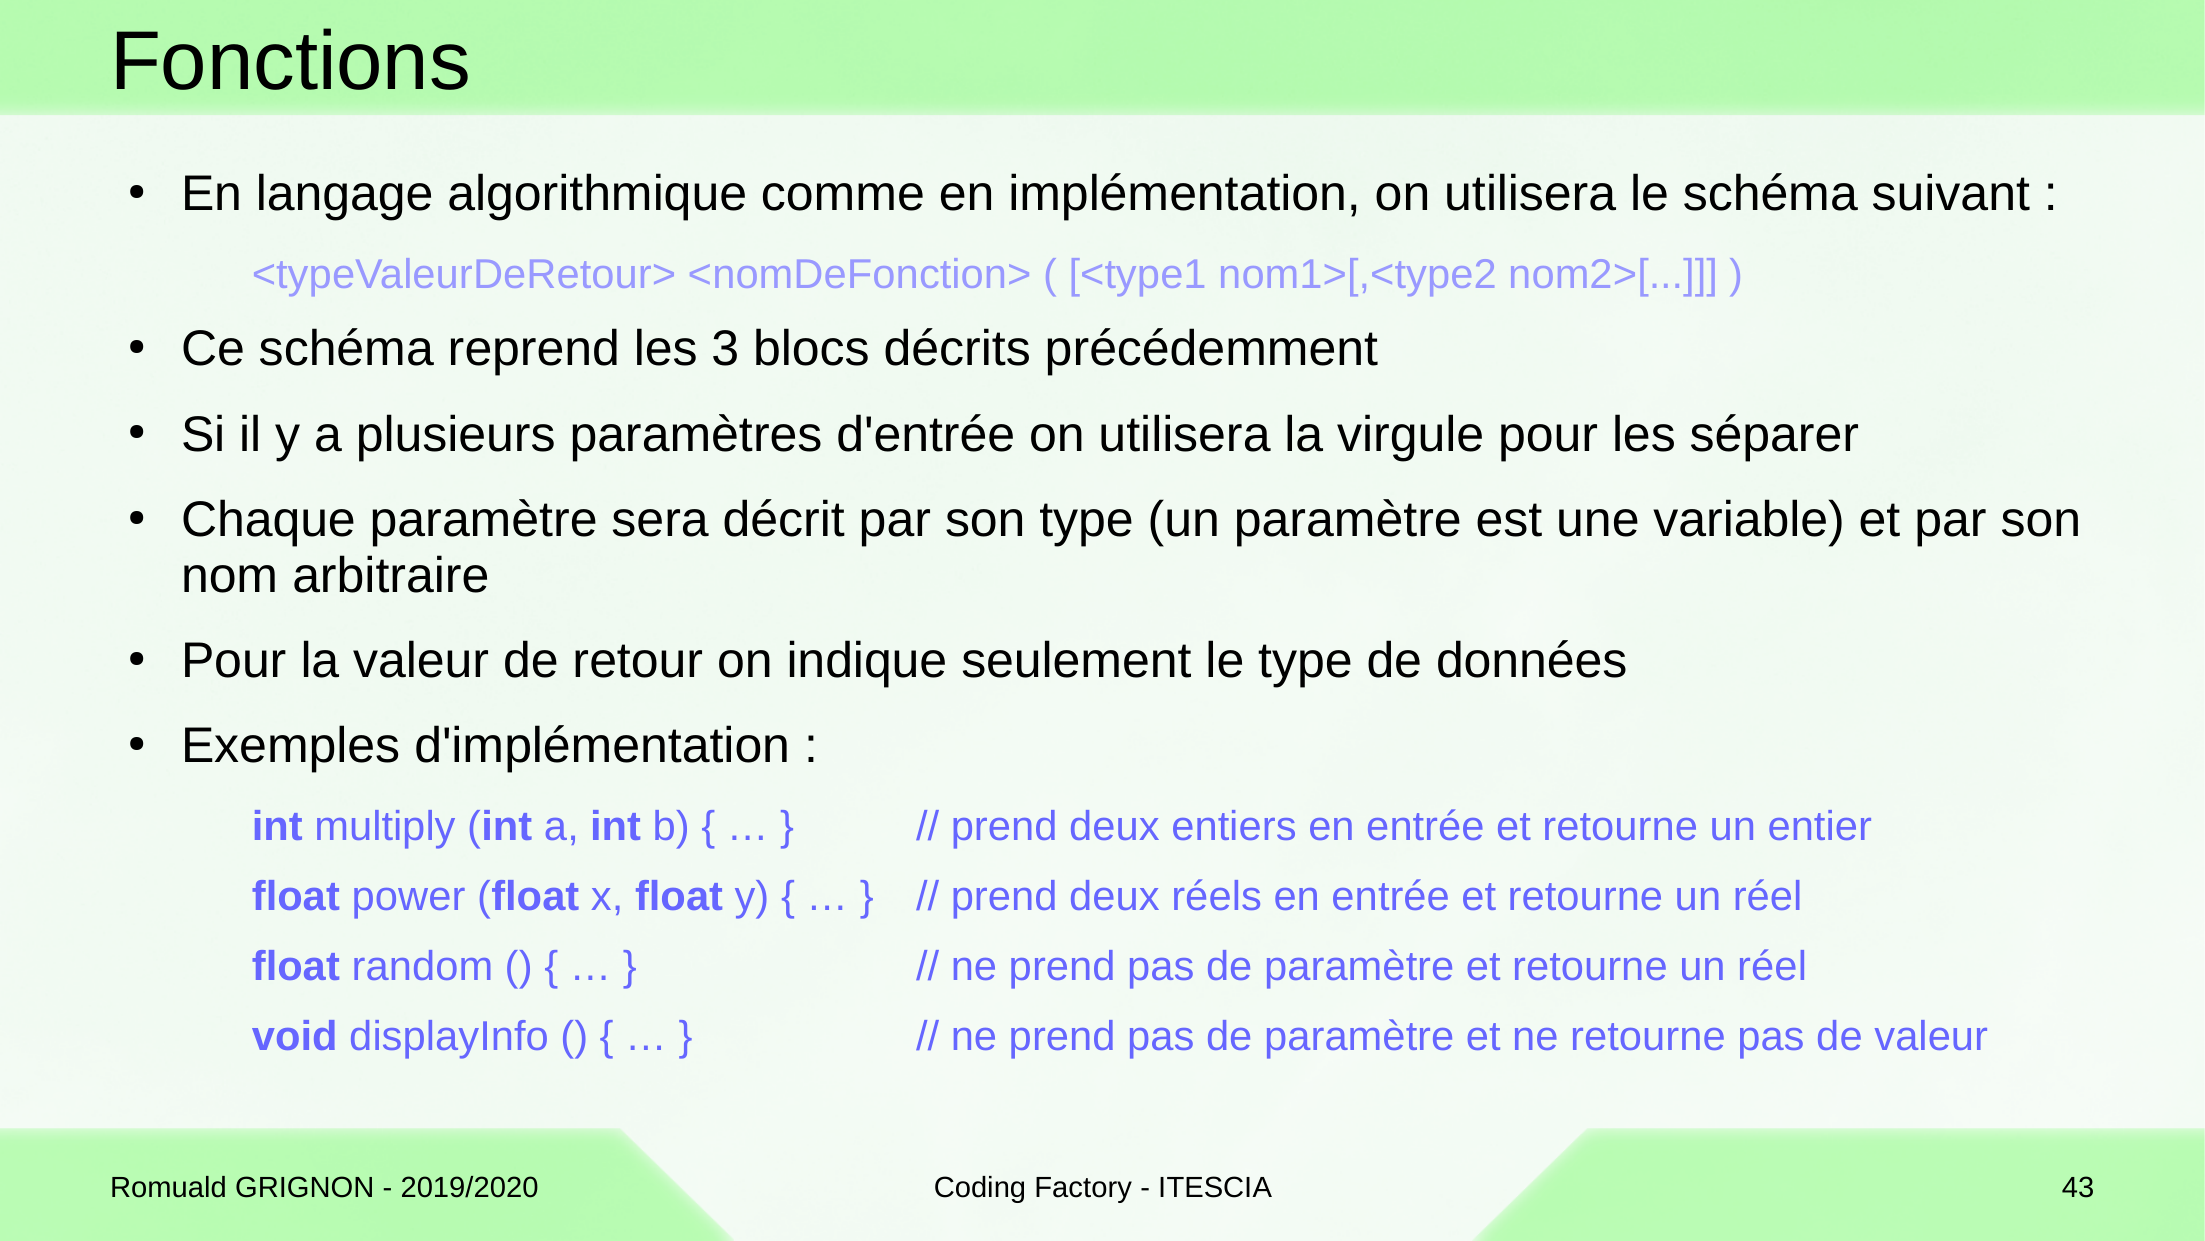

# Fonctions
En langage algorithmique comme en implémentation, on utilisera le schéma suivant :
<typeValeurDeRetour> <nomDeFonction> ( [<type1 nom1>[,<type2 nom2>[...]]] )
Ce schéma reprend les 3 blocs décrits précédemment
Si il y a plusieurs paramètres d'entrée on utilisera la virgule pour les séparer
Chaque paramètre sera décrit par son type (un paramètre est une variable) et par son nom arbitraire
Pour la valeur de retour on indique seulement le type de données
Exemples d'implémentation :
int multiply (int a, int b) { … }		// prend deux entiers en entrée et retourne un entier
float power (float x, float y) { … }	// prend deux réels en entrée et retourne un réel
float random () { … }				// ne prend pas de paramètre et retourne un réel
void displayInfo () { … }				// ne prend pas de paramètre et ne retourne pas de valeur
Romuald GRIGNON - 2019/2020
Coding Factory - ITESCIA
43